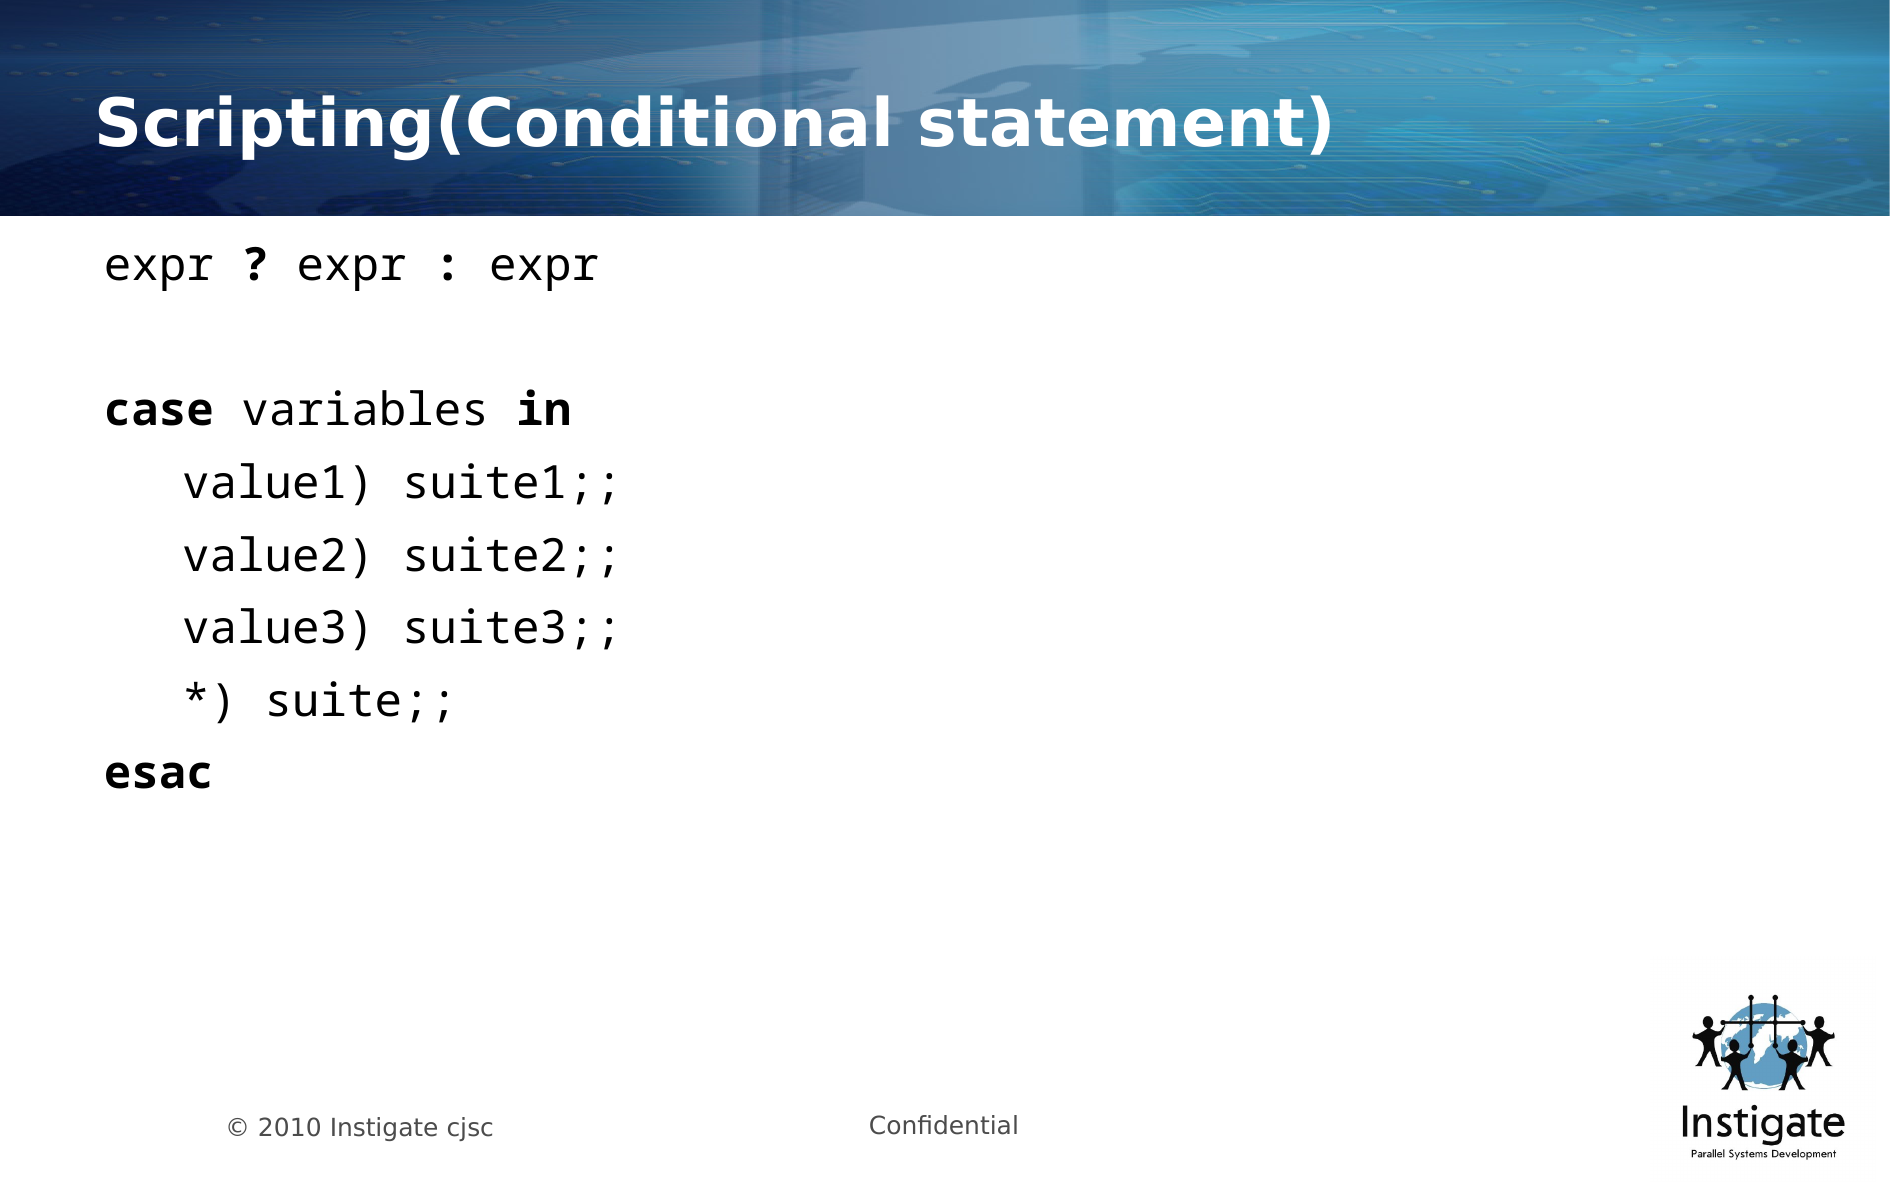

# Scripting(Conditional statement)
expr ? expr : expr
case variables in
value1) suite1;;
value2) suite2;;
value3) suite3;;
*) suite;;
esac